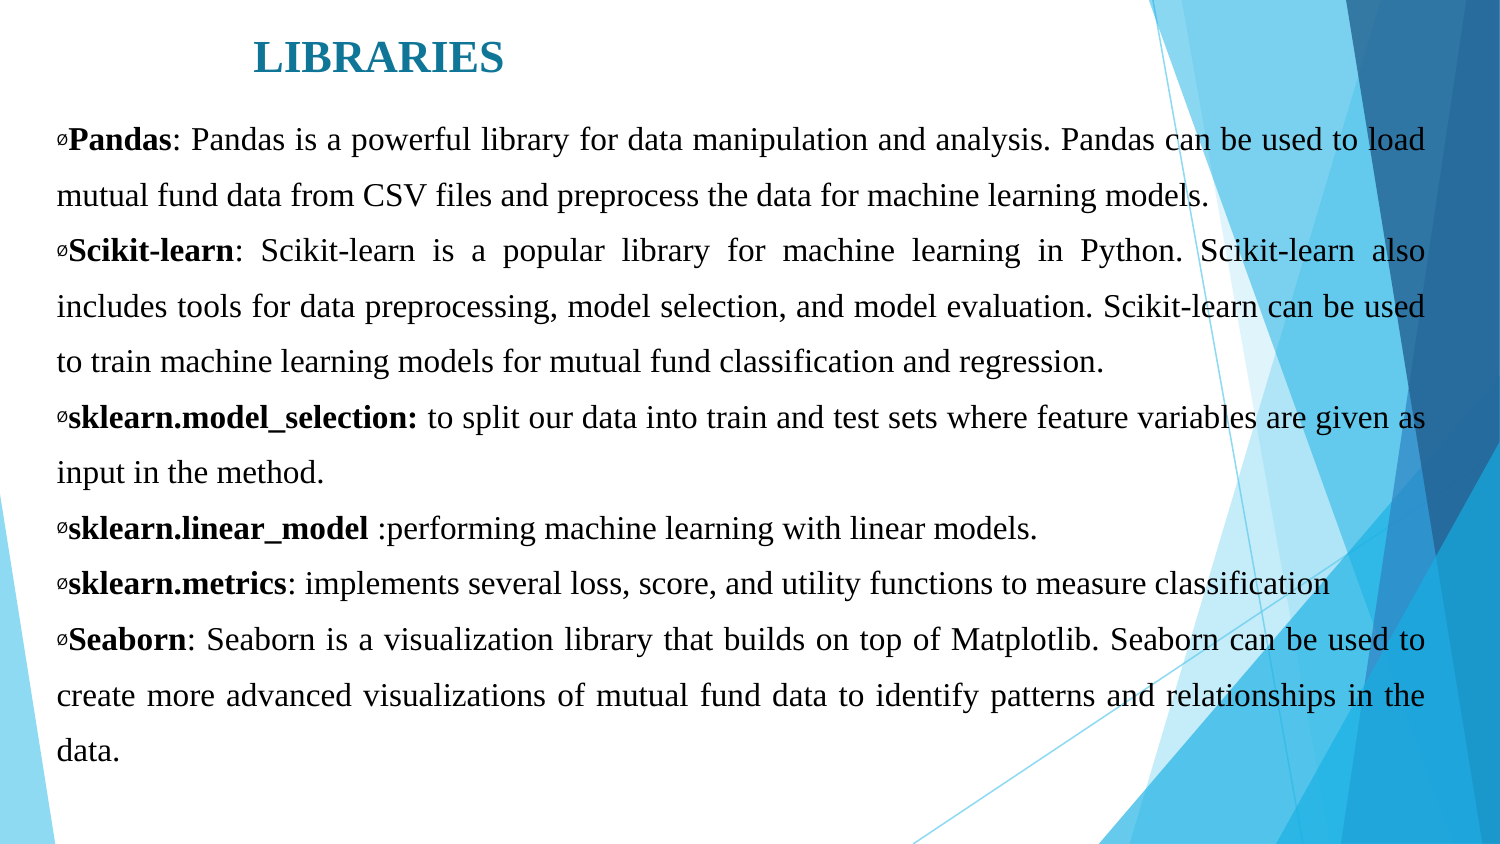

# LIBRARIES
Pandas: Pandas is a powerful library for data manipulation and analysis. Pandas can be used to load mutual fund data from CSV files and preprocess the data for machine learning models.
Scikit-learn: Scikit-learn is a popular library for machine learning in Python. Scikit-learn also includes tools for data preprocessing, model selection, and model evaluation. Scikit-learn can be used to train machine learning models for mutual fund classification and regression.
sklearn.model_selection: to split our data into train and test sets where feature variables are given as input in the method.
sklearn.linear_model :performing machine learning with linear models.
sklearn.metrics: implements several loss, score, and utility functions to measure classification
Seaborn: Seaborn is a visualization library that builds on top of Matplotlib. Seaborn can be used to create more advanced visualizations of mutual fund data to identify patterns and relationships in the data.